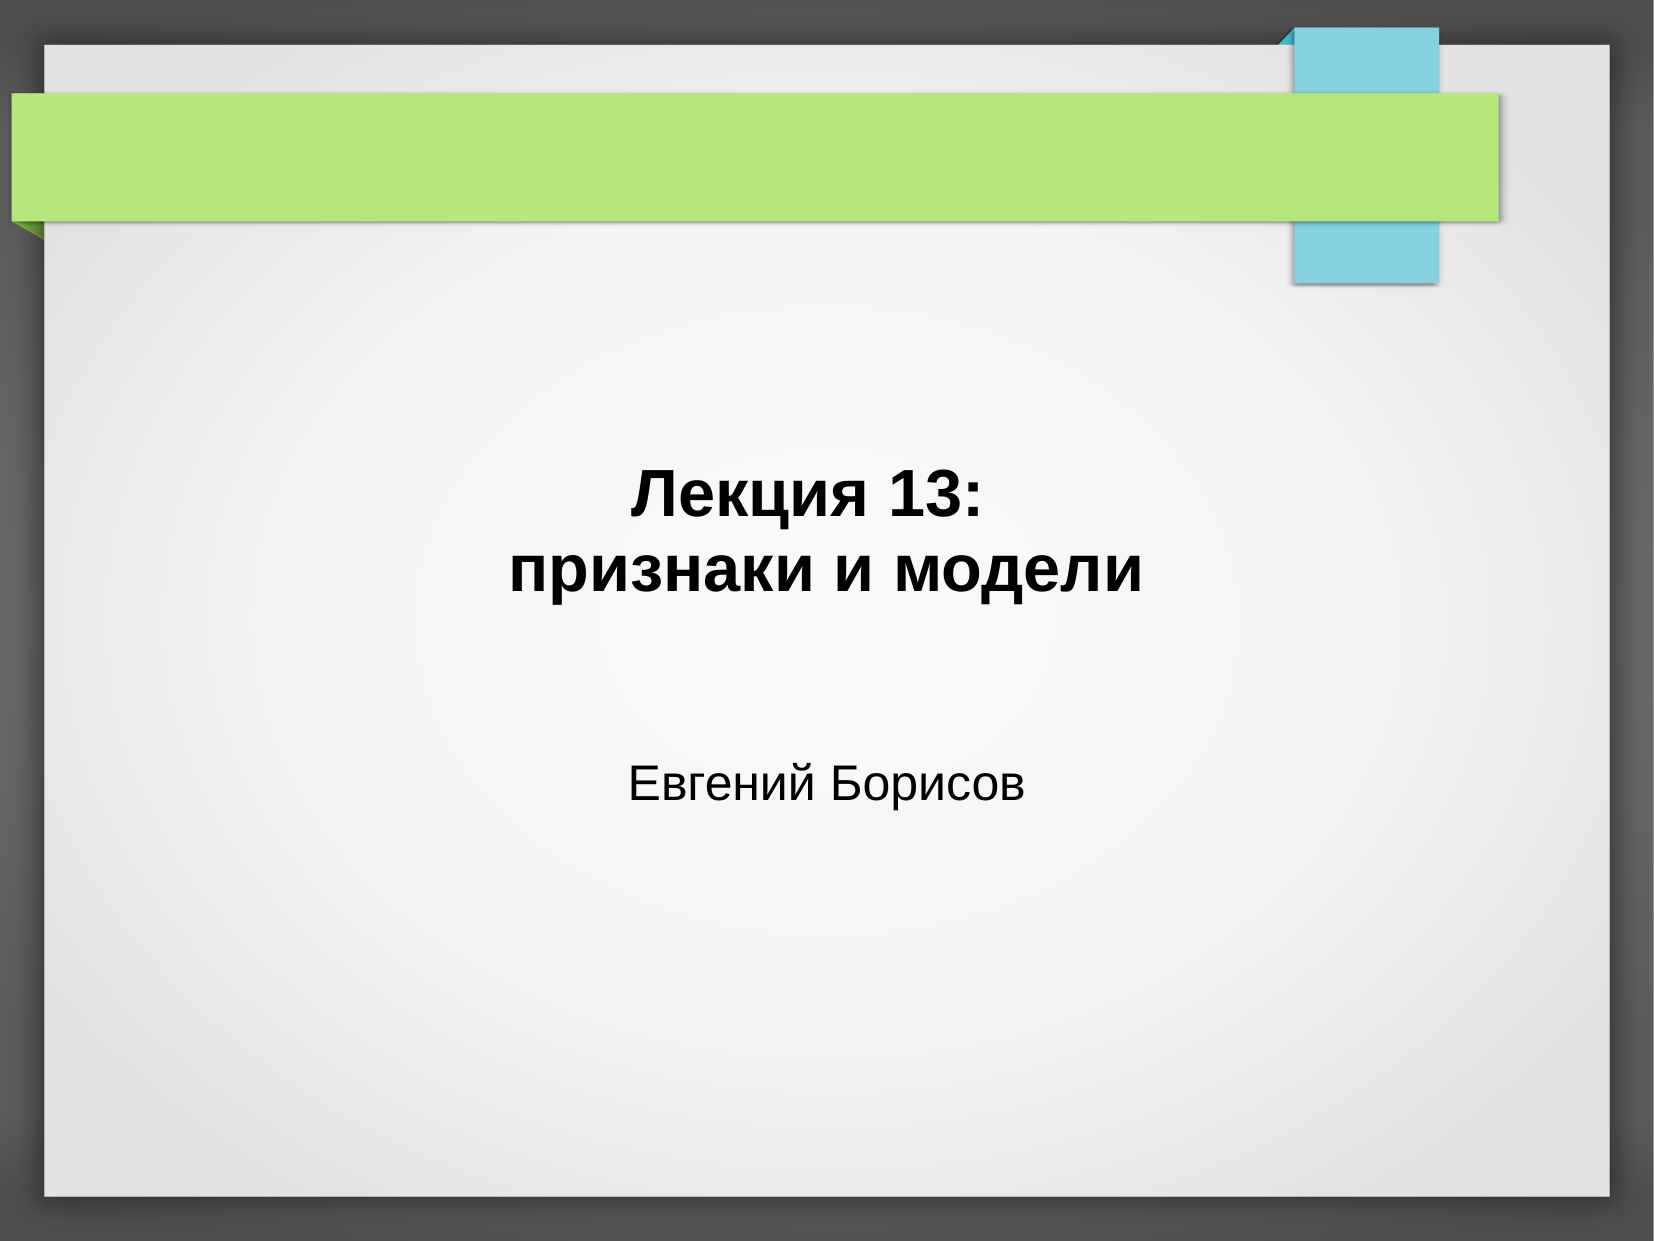

# Лекция 13:
признаки и модели
Евгений Борисов